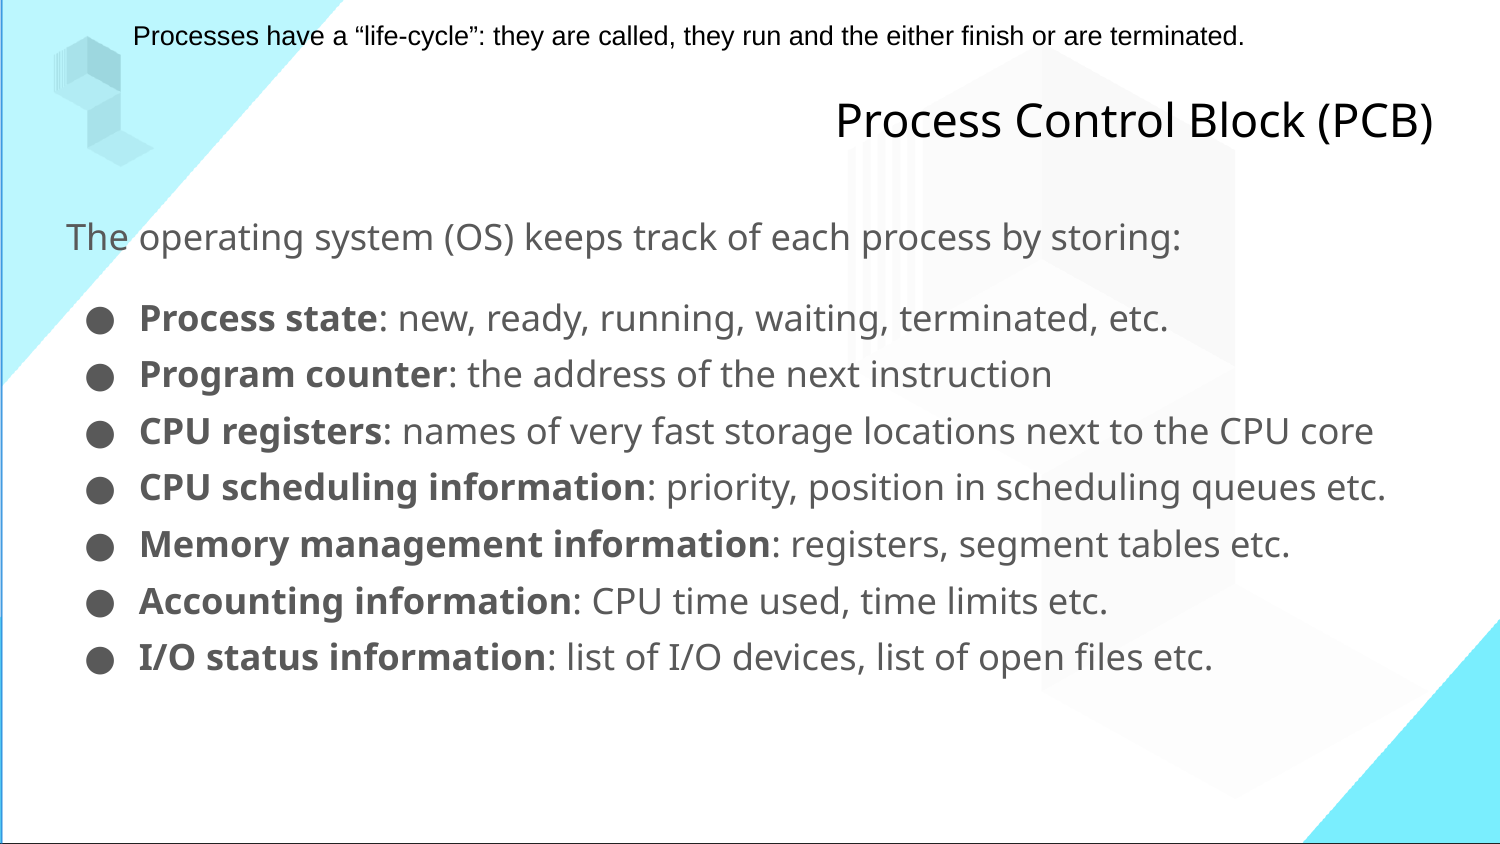

Processes have a “life-cycle”: they are called, they run and the either finish or are terminated.
# Process Control Block (PCB)
The operating system (OS) keeps track of each process by storing:
Process state: new, ready, running, waiting, terminated, etc.
Program counter: the address of the next instruction
CPU registers: names of very fast storage locations next to the CPU core
CPU scheduling information: priority, position in scheduling queues etc.
Memory management information: registers, segment tables etc.
Accounting information: CPU time used, time limits etc.
I/O status information: list of I/O devices, list of open files etc.